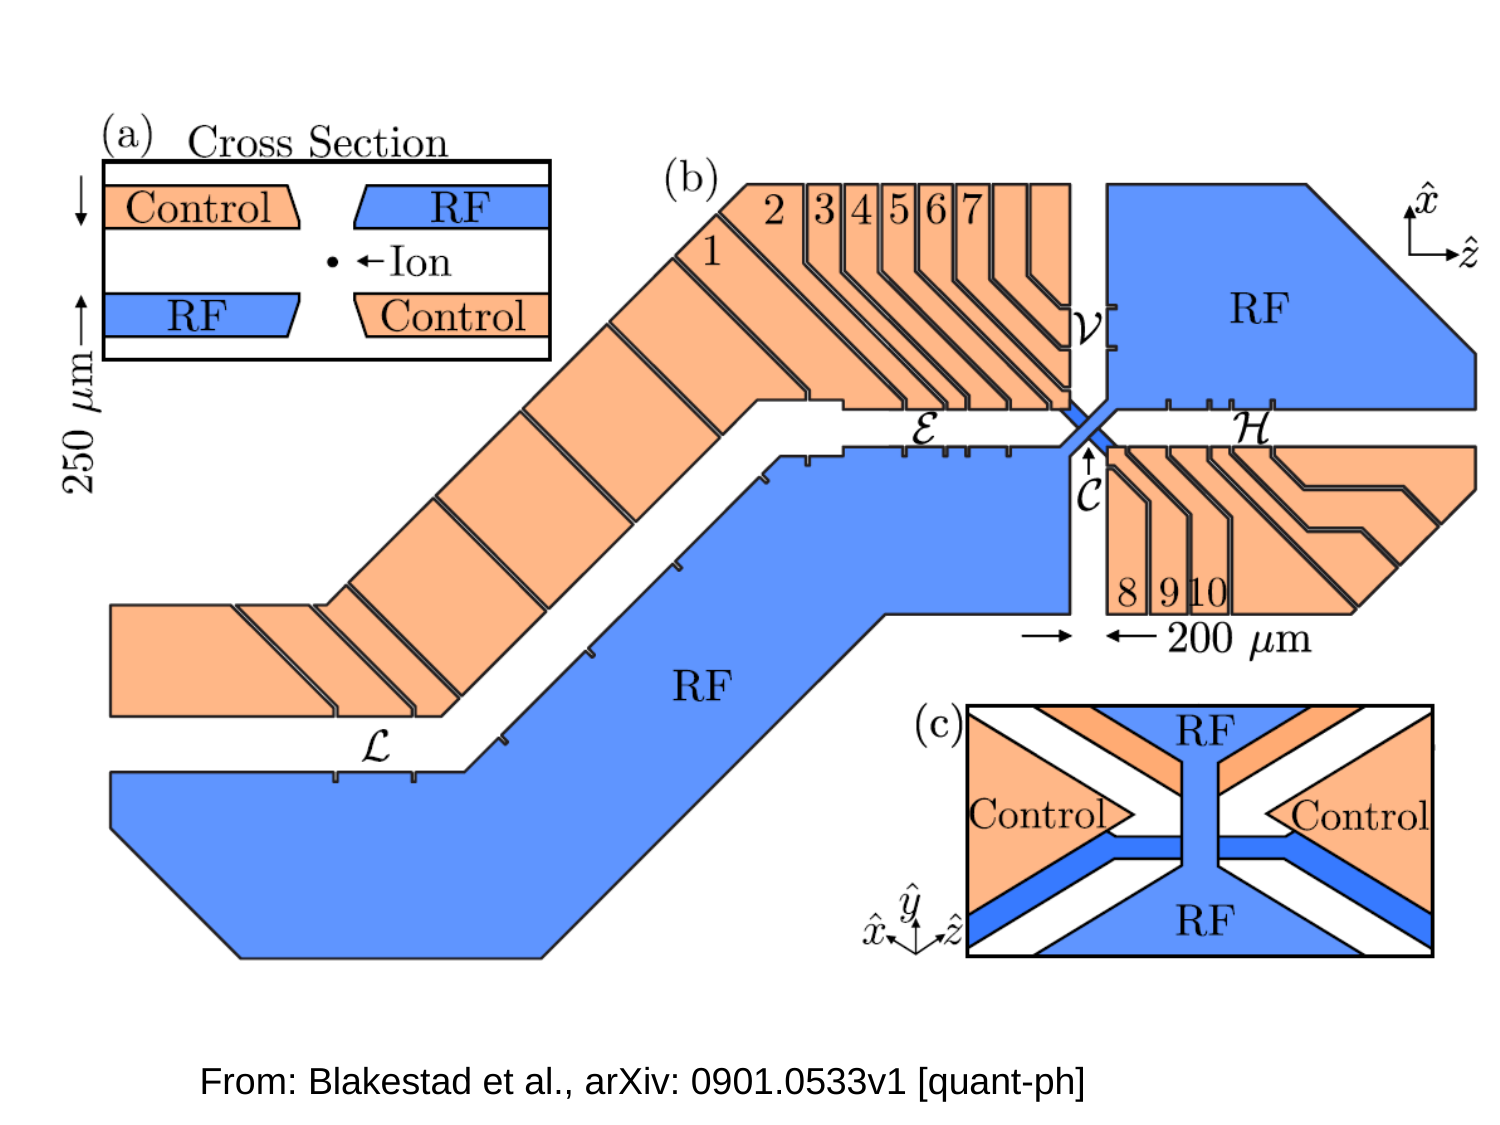

From: Blakestad et al., arXiv: 0901.0533v1 [quant-ph]